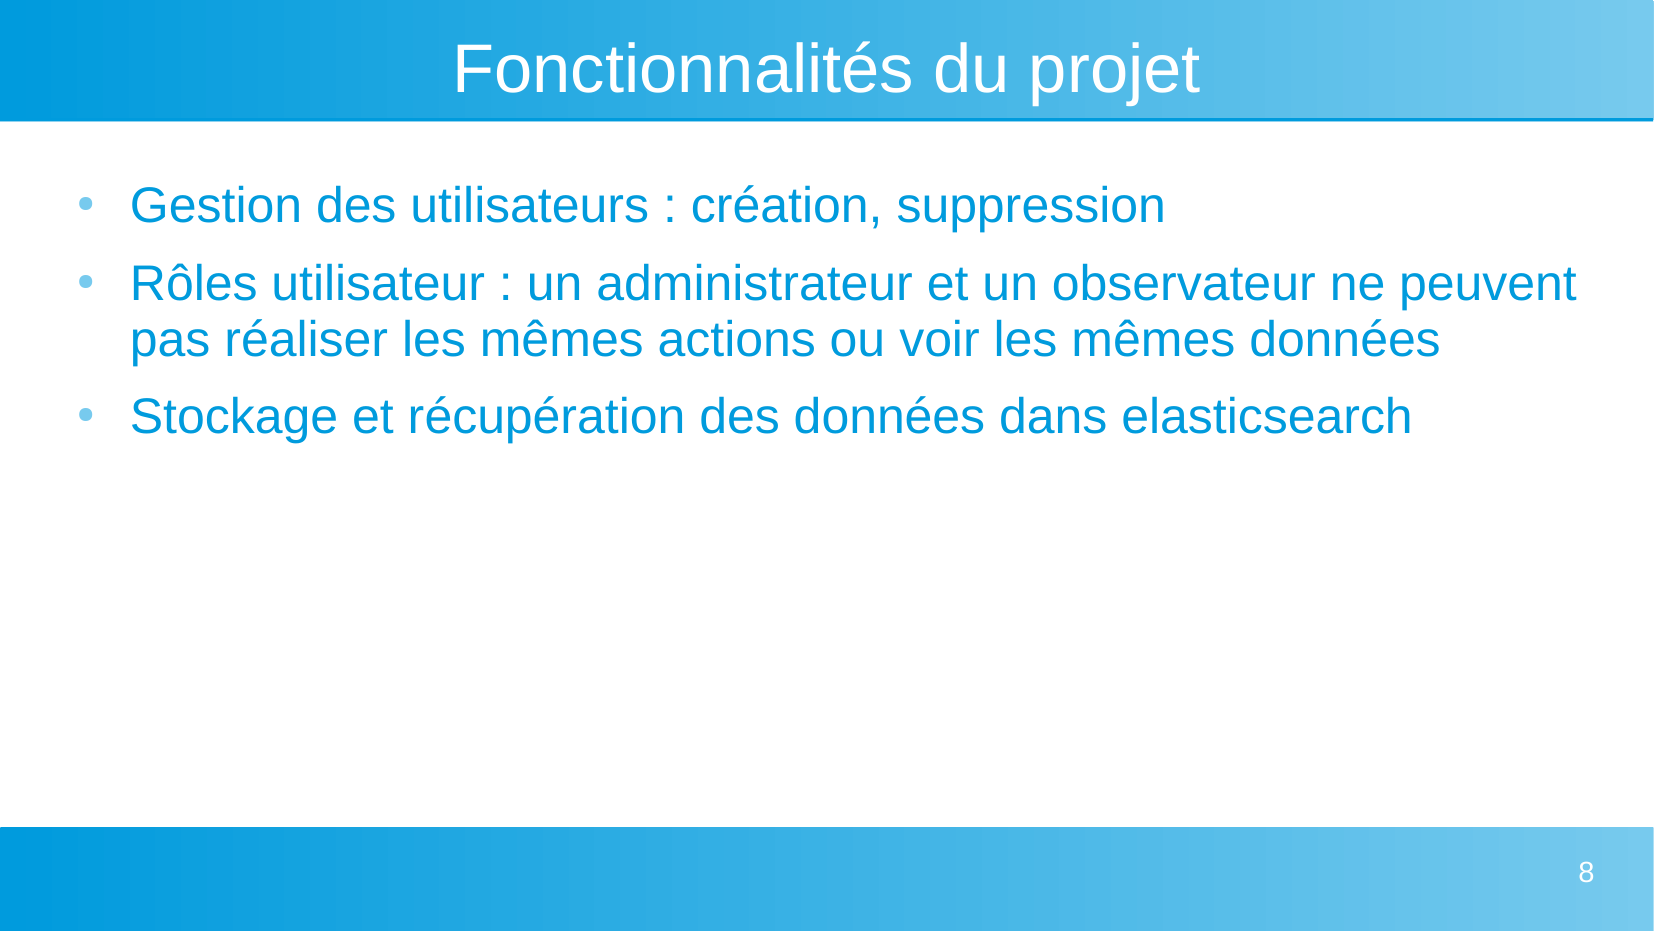

# Fonctionnalités du projet
Gestion des utilisateurs : création, suppression
Rôles utilisateur : un administrateur et un observateur ne peuvent pas réaliser les mêmes actions ou voir les mêmes données
Stockage et récupération des données dans elasticsearch
8